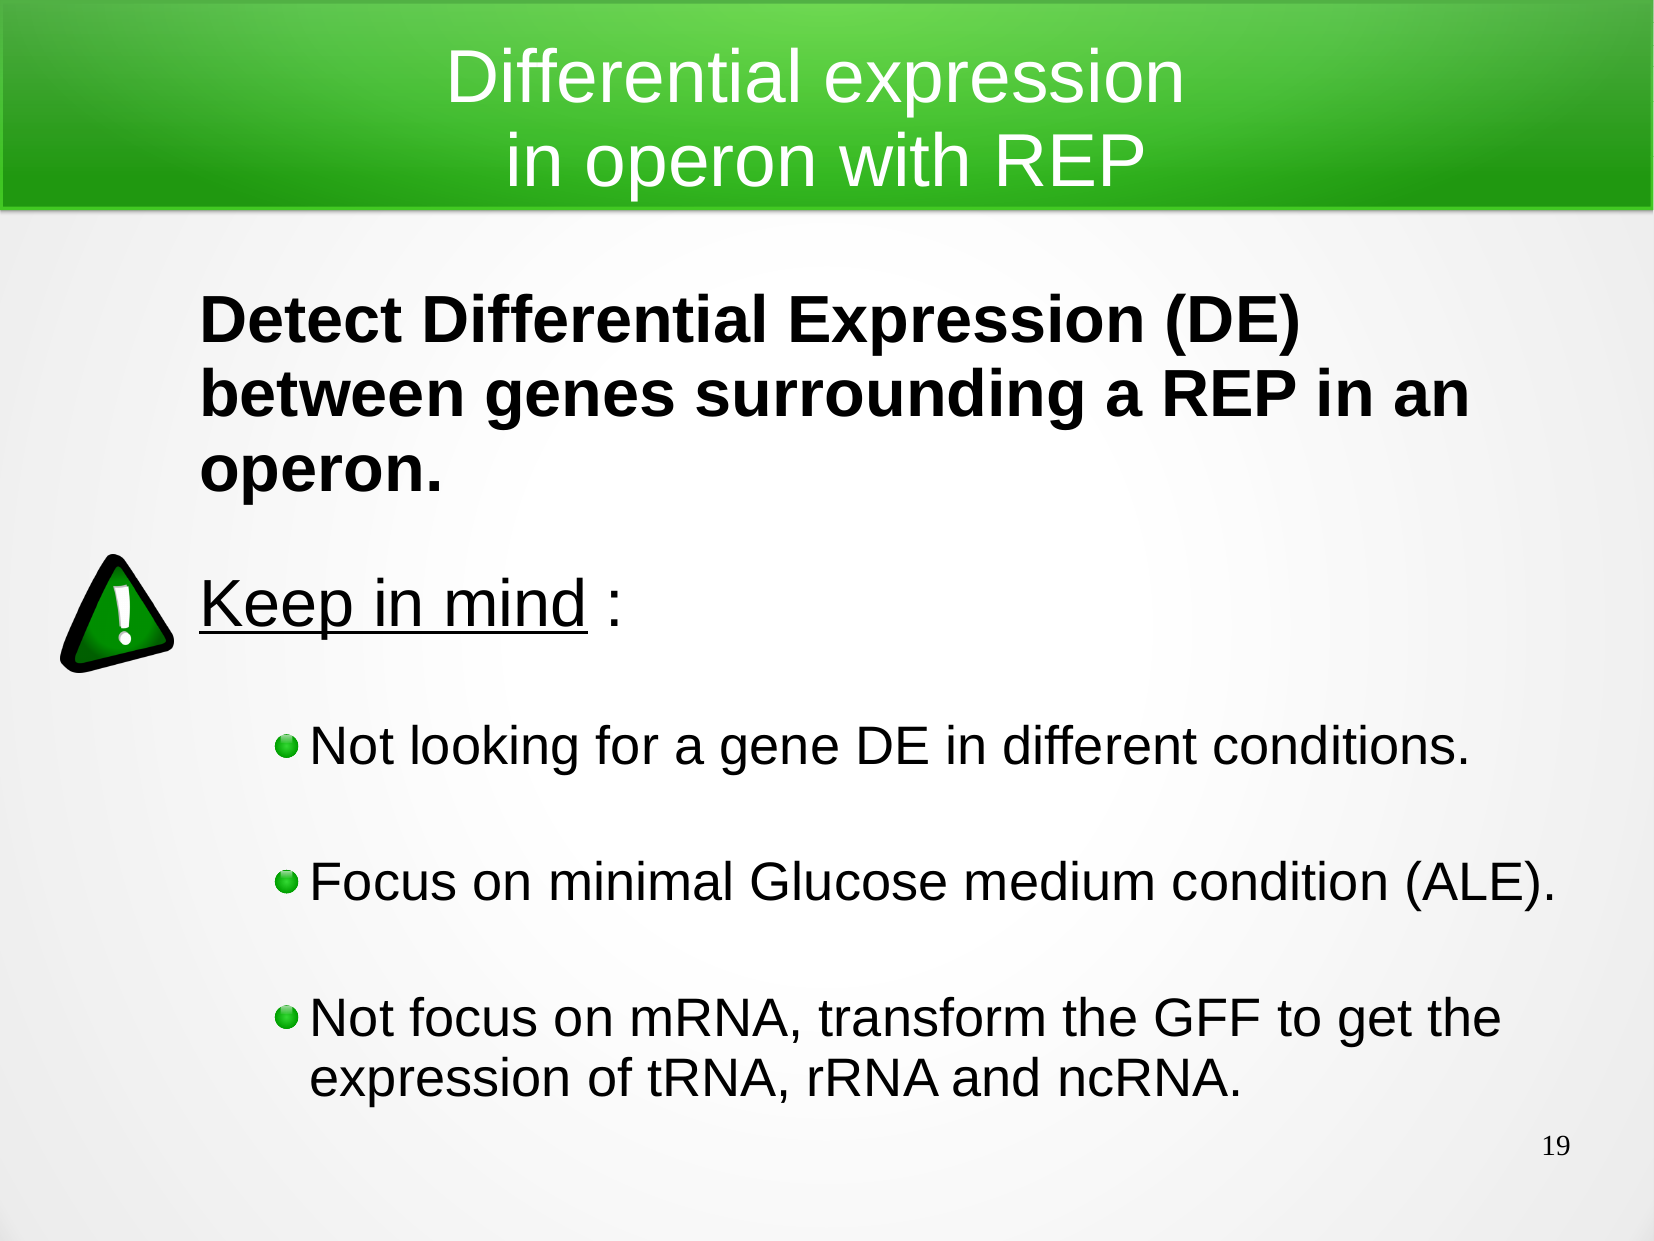

# Differential expression in operon with REP
Detect Differential Expression (DE) between genes surrounding a REP in an operon.
Keep in mind :
Not looking for a gene DE in different conditions.
Focus on minimal Glucose medium condition (ALE).
Not focus on mRNA, transform the GFF to get the expression of tRNA, rRNA and ncRNA.
19